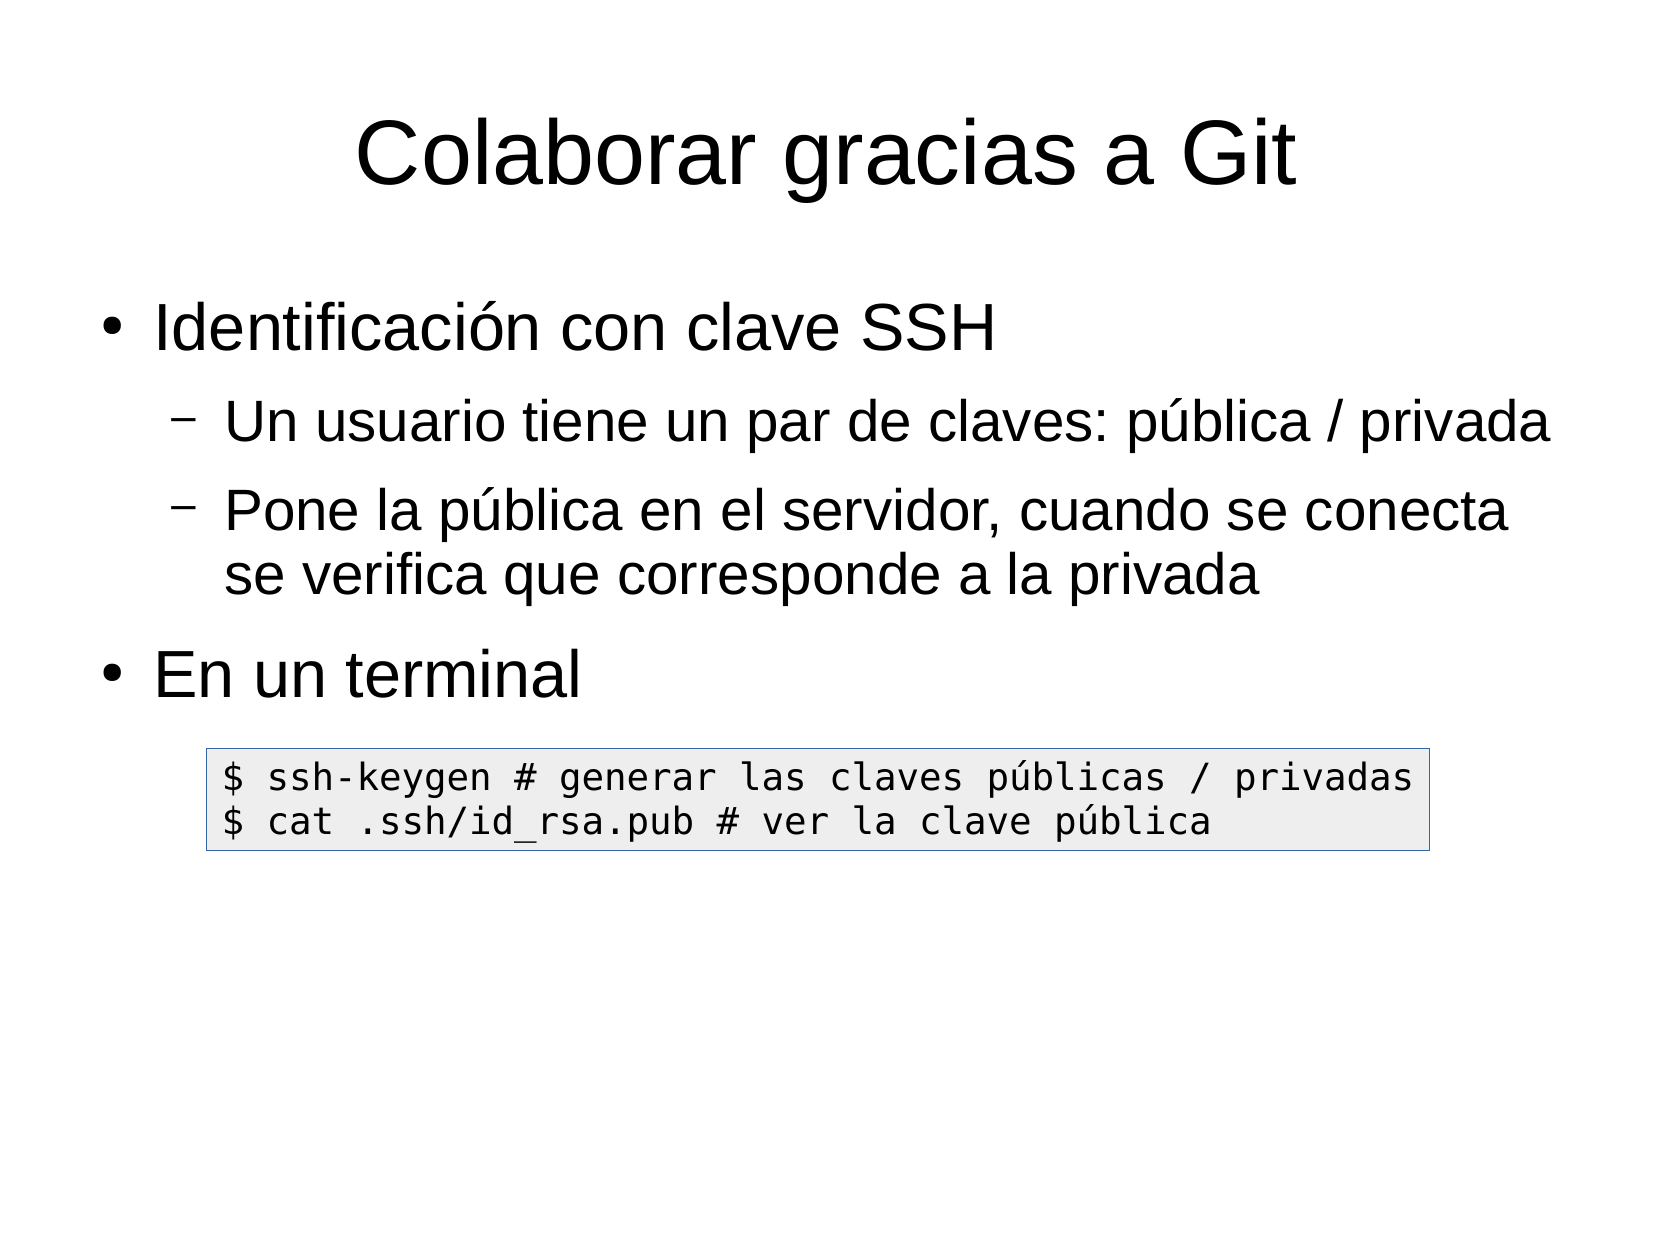

# Colaborar gracias a Git
Identificación con clave SSH
Un usuario tiene un par de claves: pública / privada
Pone la pública en el servidor, cuando se conecta se verifica que corresponde a la privada
En un terminal
$ ssh-keygen # generar las claves públicas / privadas
$ cat .ssh/id_rsa.pub # ver la clave pública